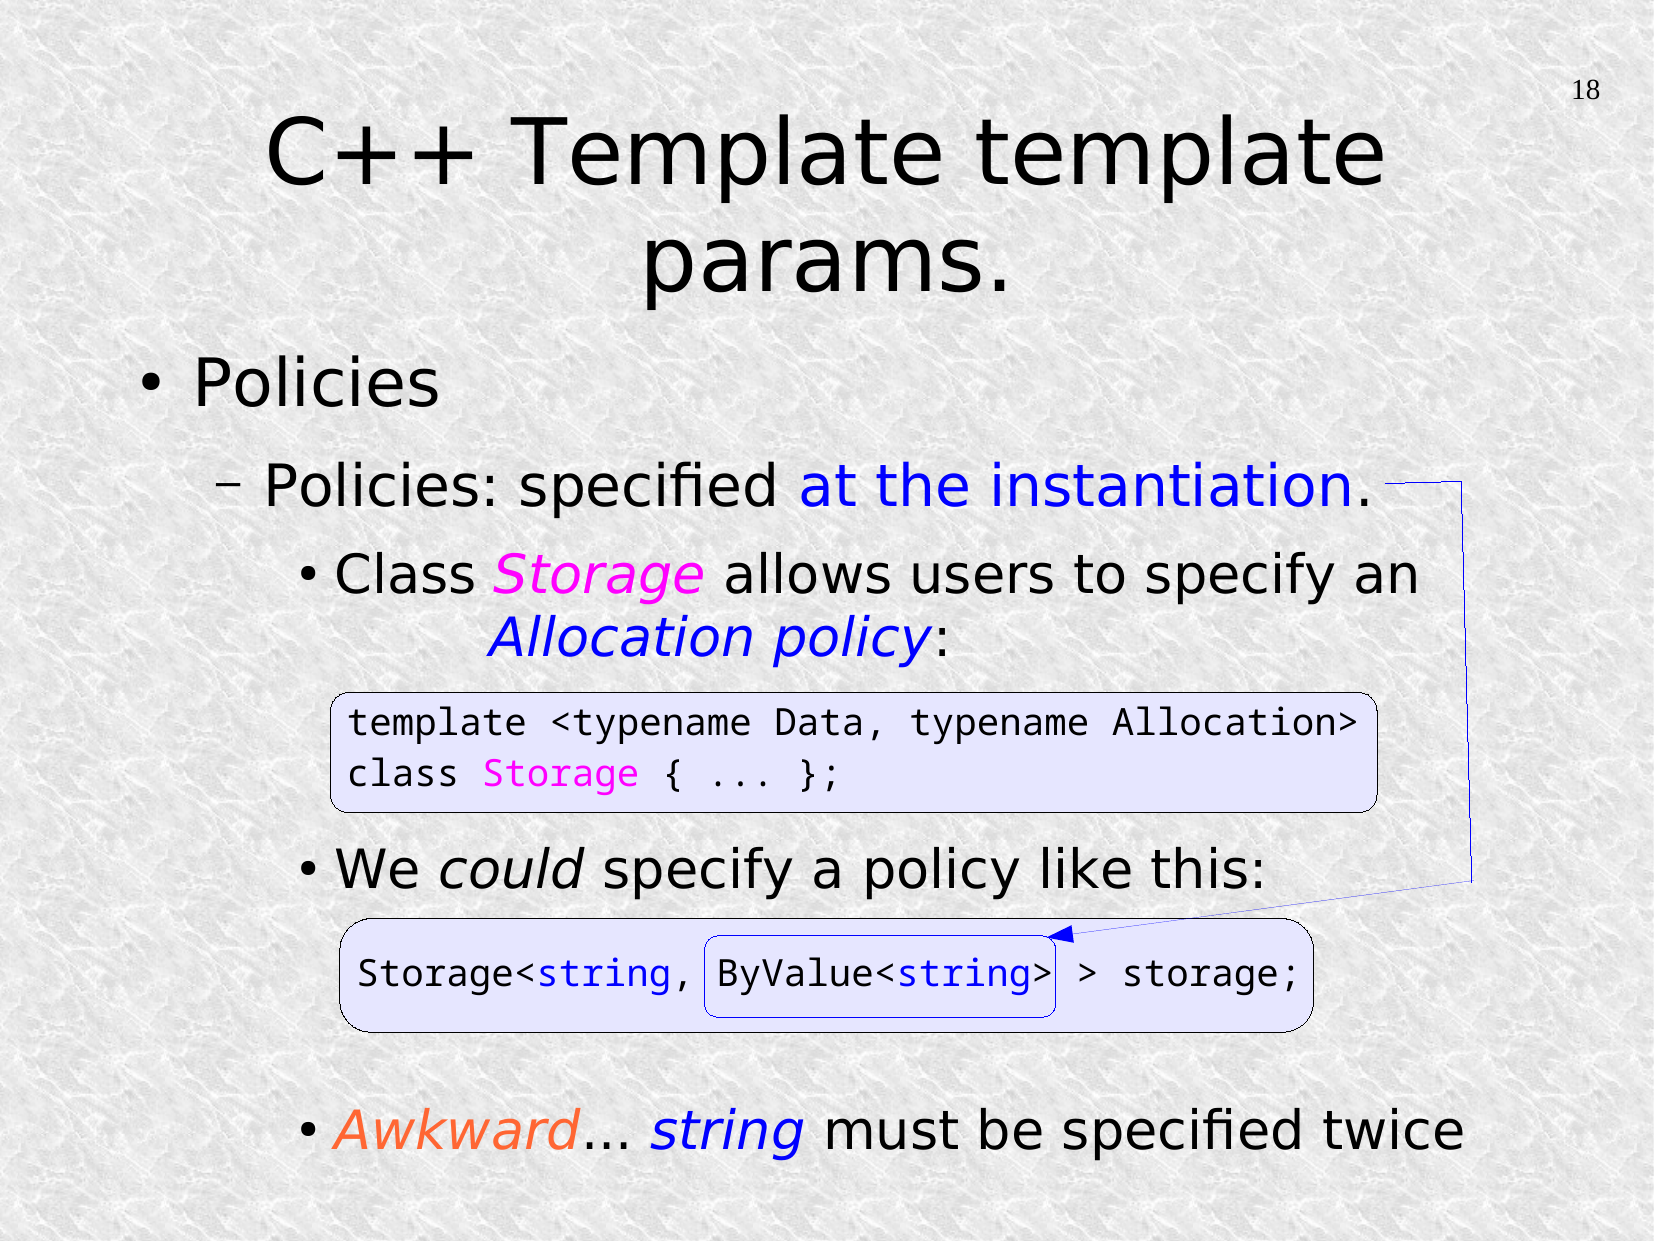

18
# C++ Template template params.
Policies
Policies: specified at the instantiation.
Class Storage allows users to specify an
 Allocation policy:
We could specify a policy like this:
Awkward... string must be specified twice
template <typename Data, typename Allocation>
class Storage { ... };
Storage<string, ByValue<string> > storage;